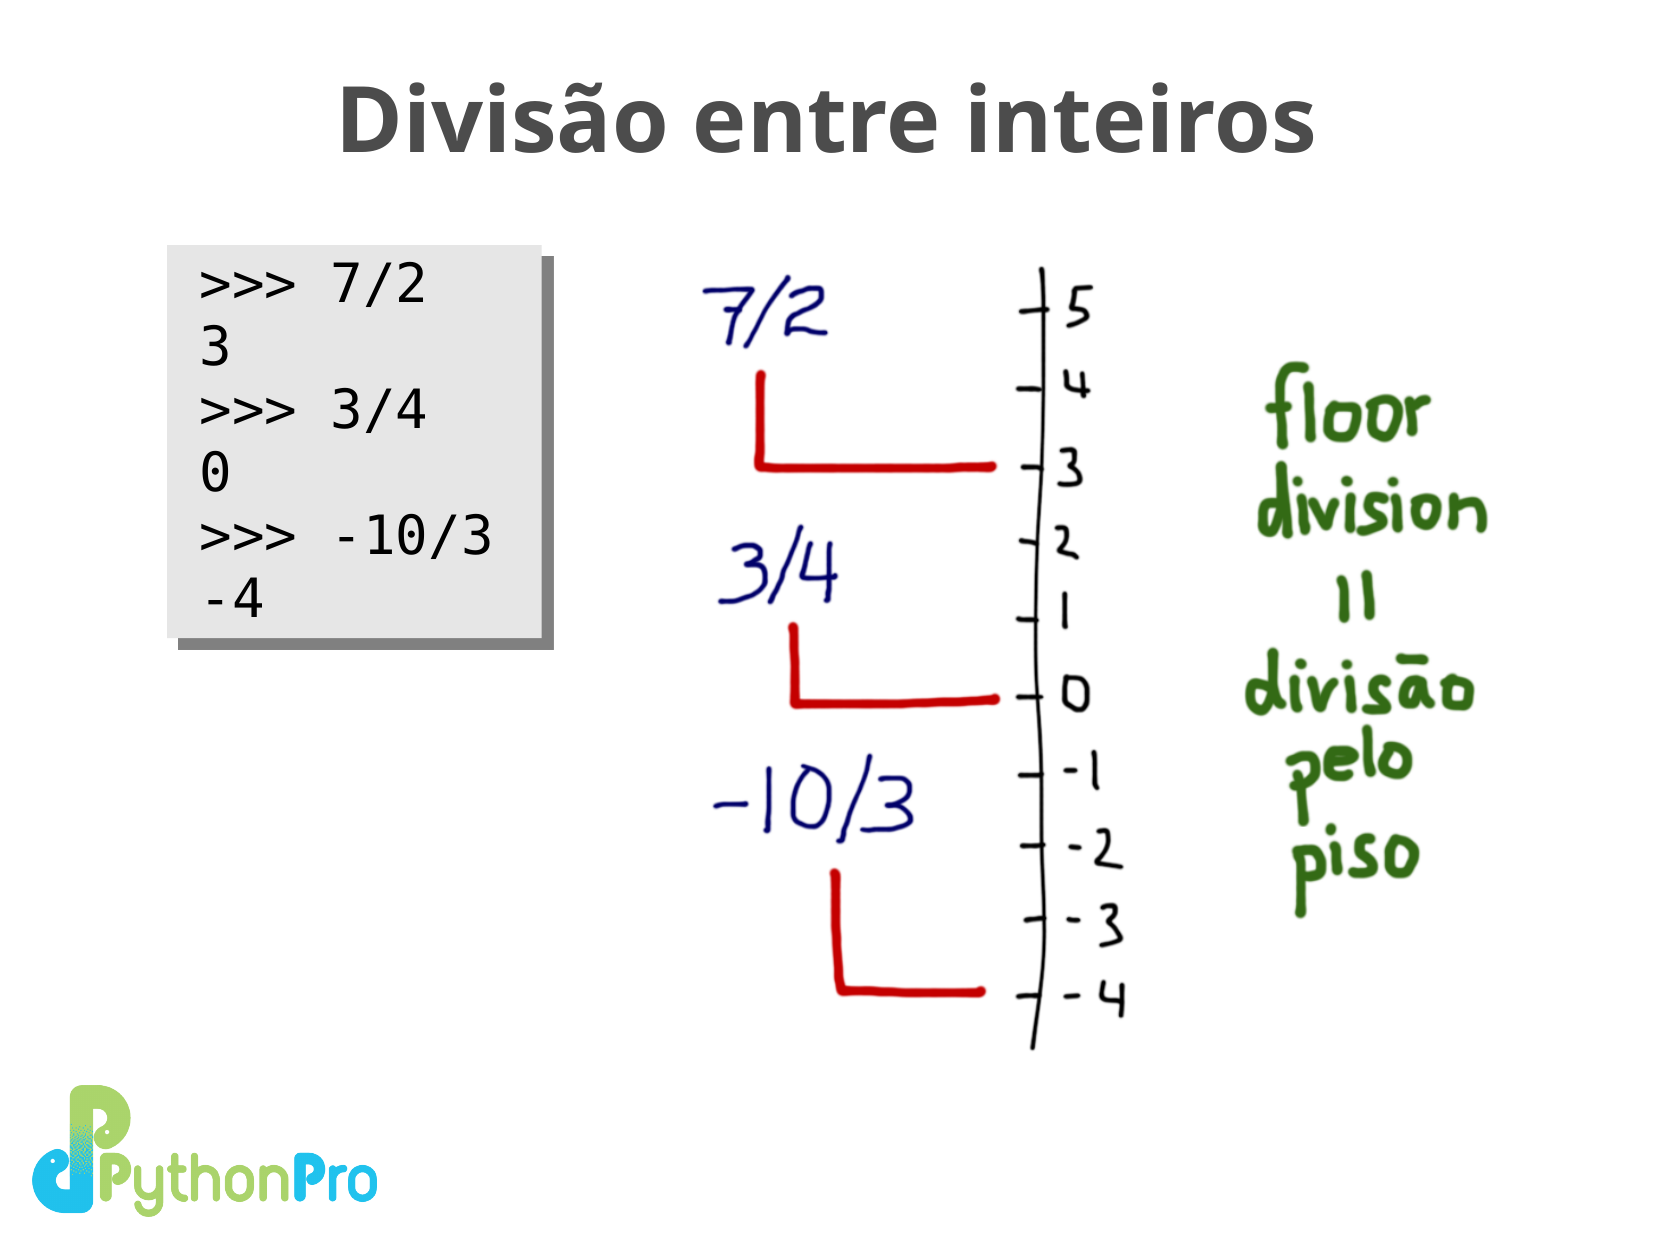

# Divisão entre inteiros
>>> 7/2
3
>>> 3/4
0
>>> -10/3
-4